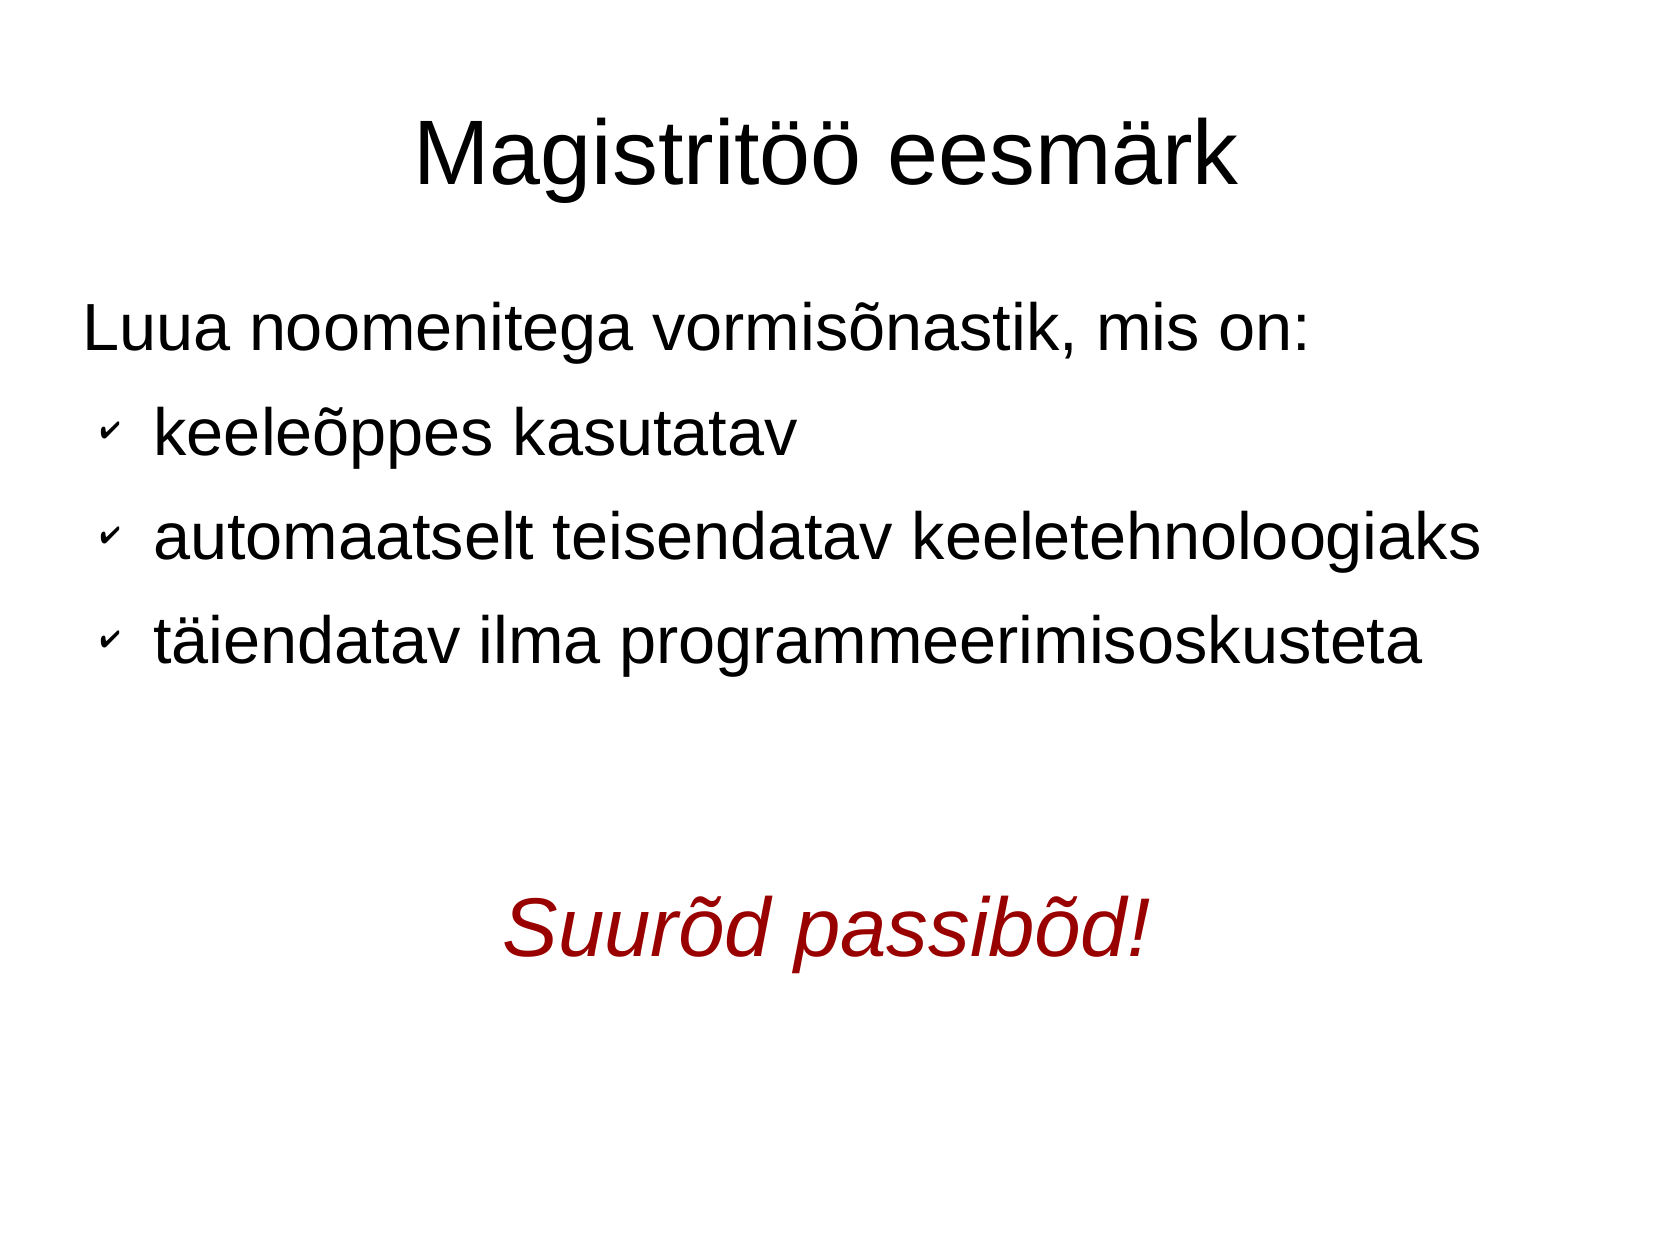

# Magistritöö eesmärk
Luua noomenitega vormisõnastik, mis on:
keeleõppes kasutatav
automaatselt teisendatav keeletehnoloogiaks
täiendatav ilma programmeerimisoskusteta
Suurõd passibõd!